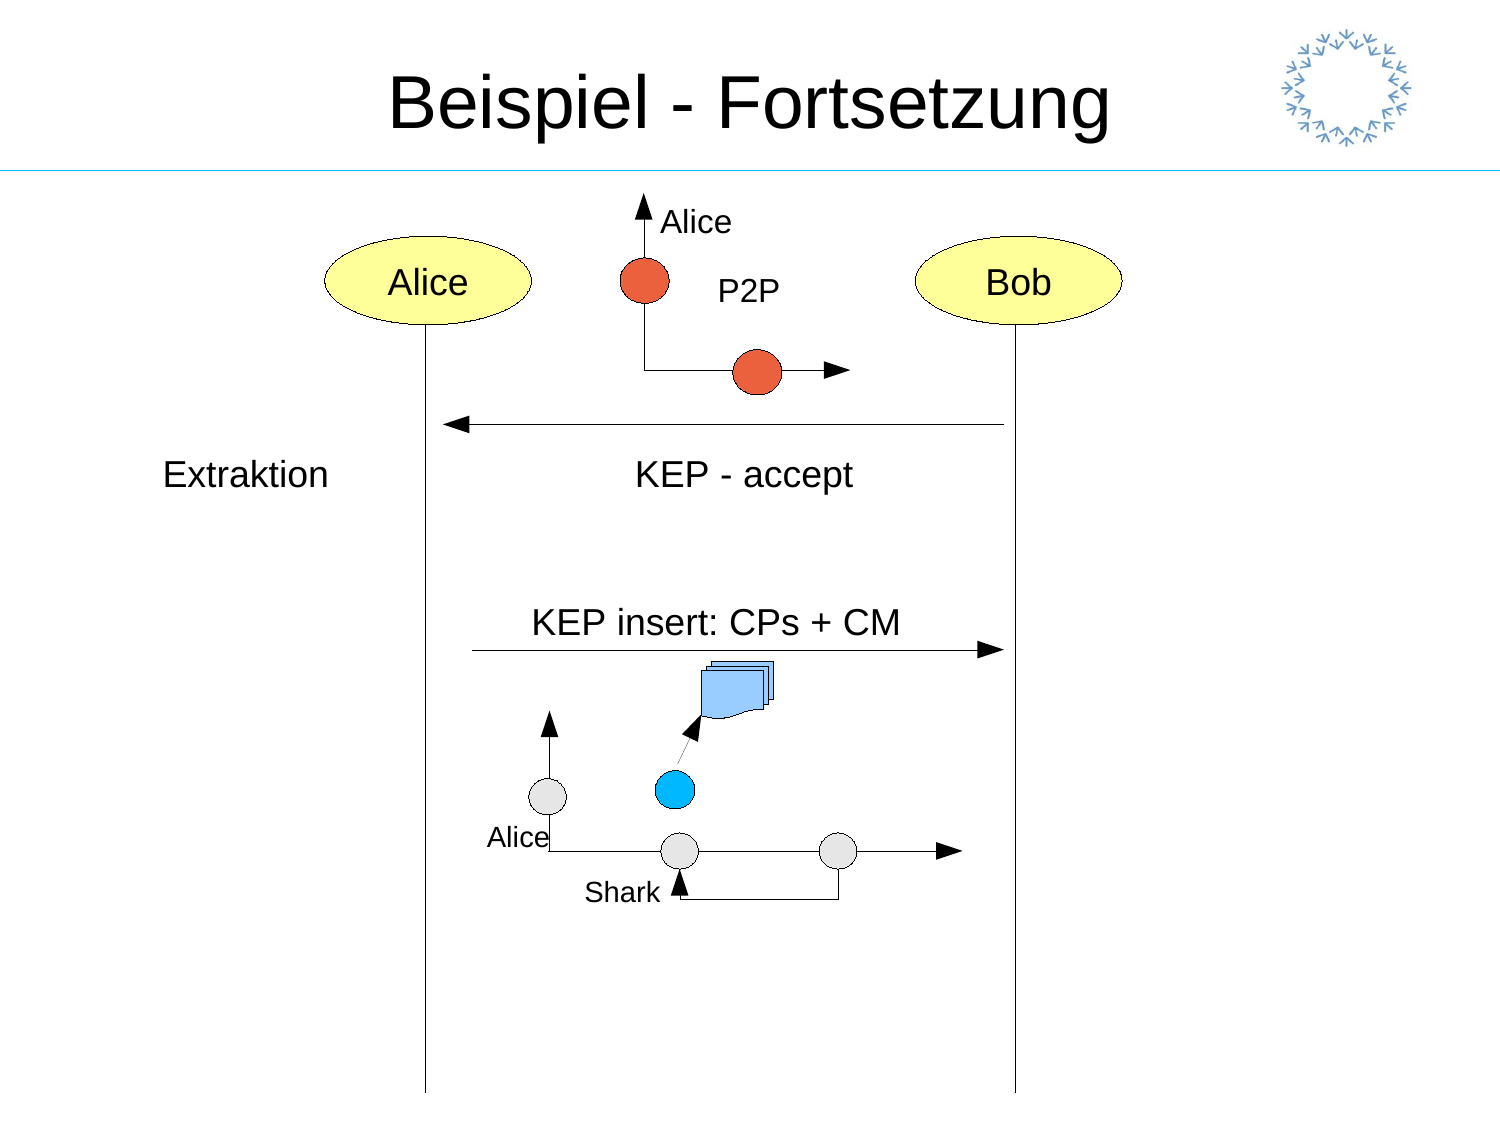

# Beispiel - Fortsetzung
Alice
Alice
Bob
P2P
Extraktion
KEP - accept
KEP insert: CPs + CM
Alice
Shark